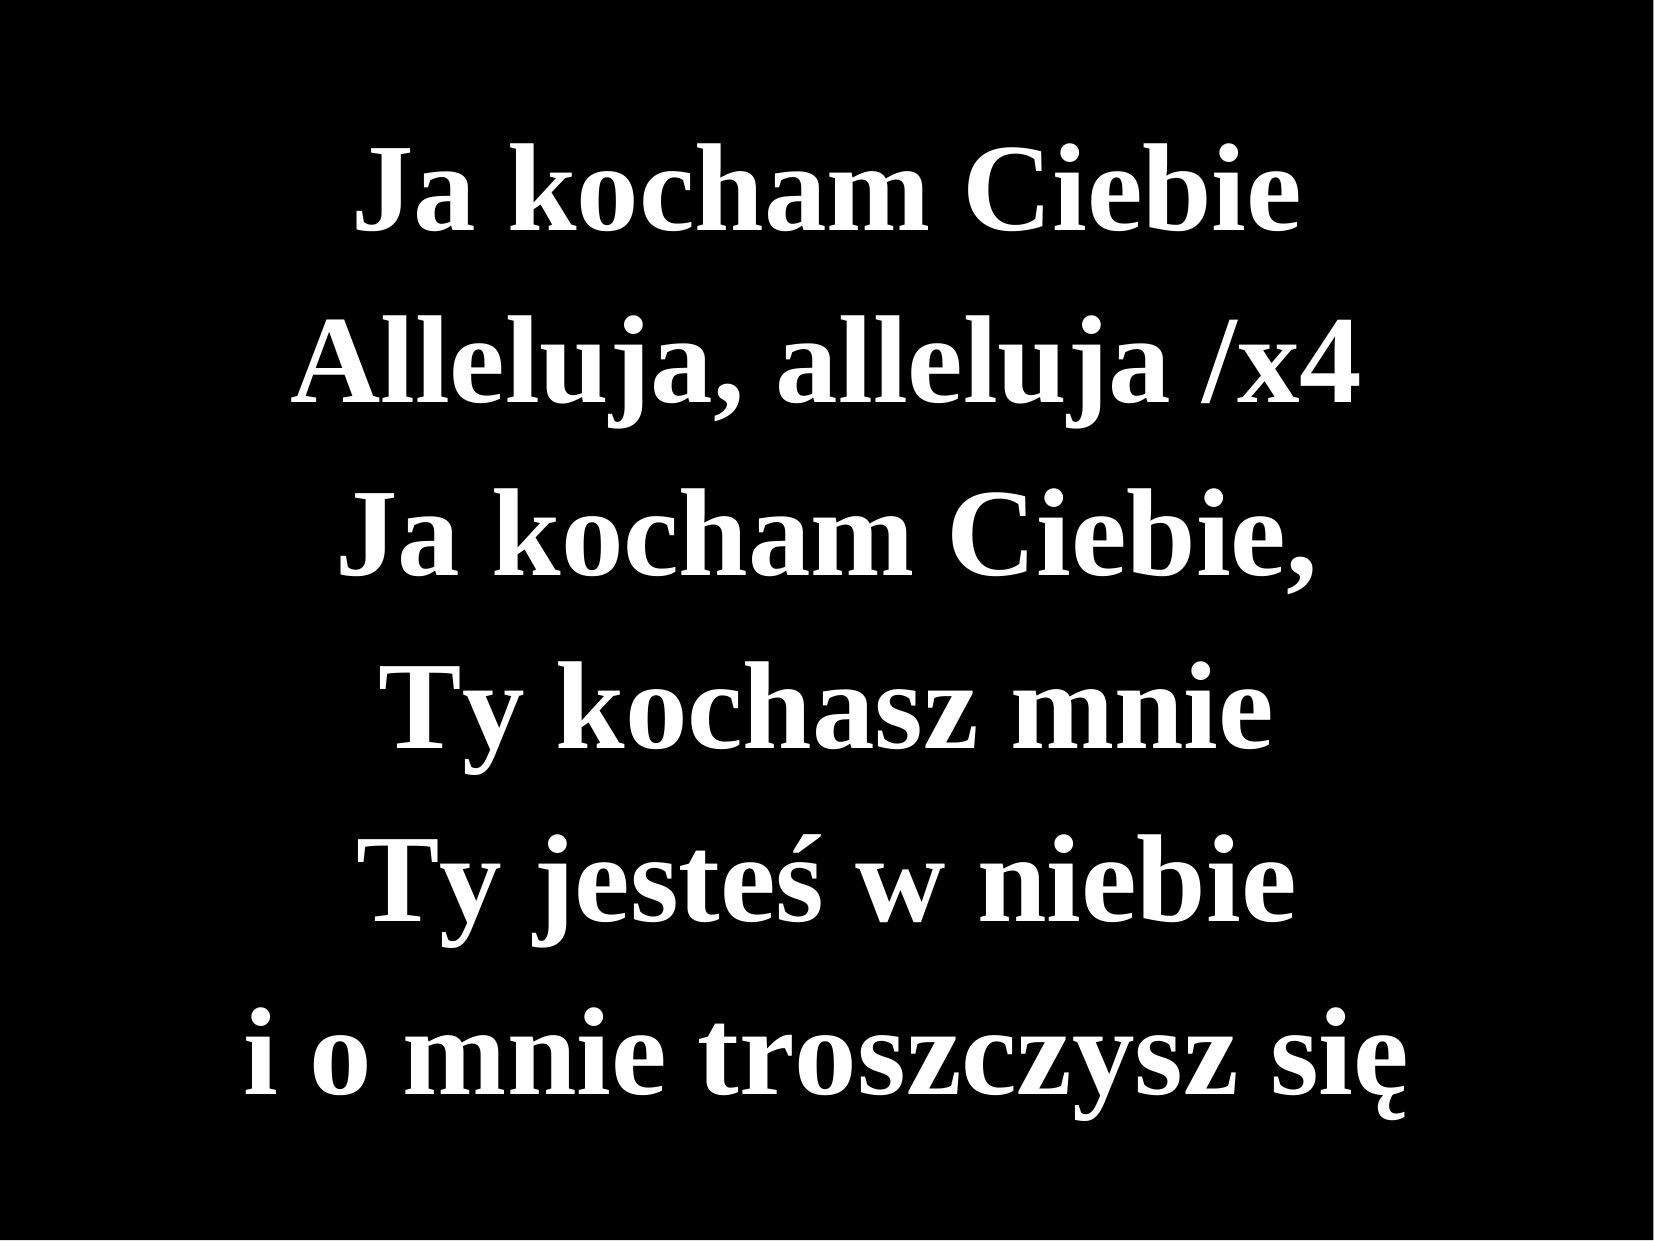

# Ja kocham Ciebie ppp Alleluja, alleluja /x4 ppp Ja kocham Ciebie, ppp Ty kochasz mnie ppp Ty jesteś w niebie ppp i o mnie troszczysz się